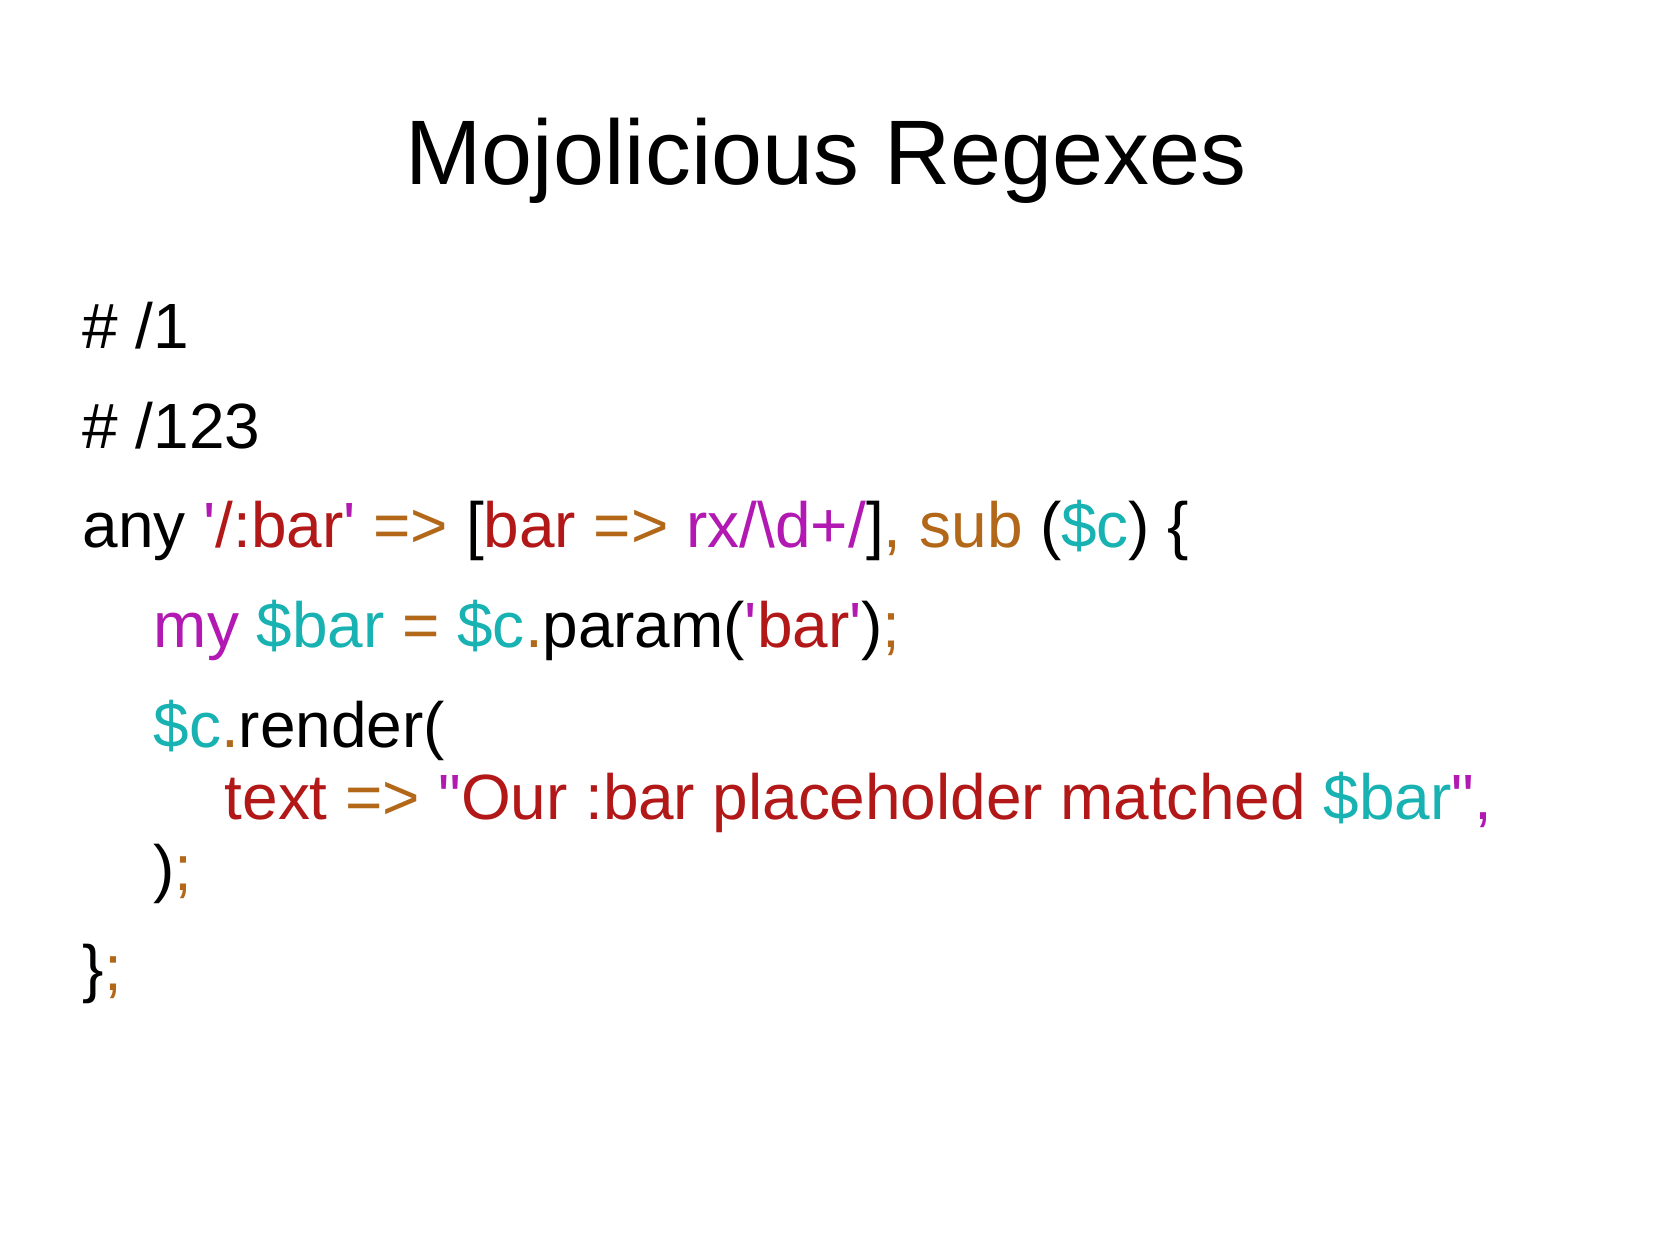

# Mojolicious Regexes
# /1
# /123
any '/:bar' => [bar => rx/\d+/], sub ($c) {
 my $bar = $c.param('bar');
 $c.render(
 text => "Our :bar placeholder matched $bar",
 );
};